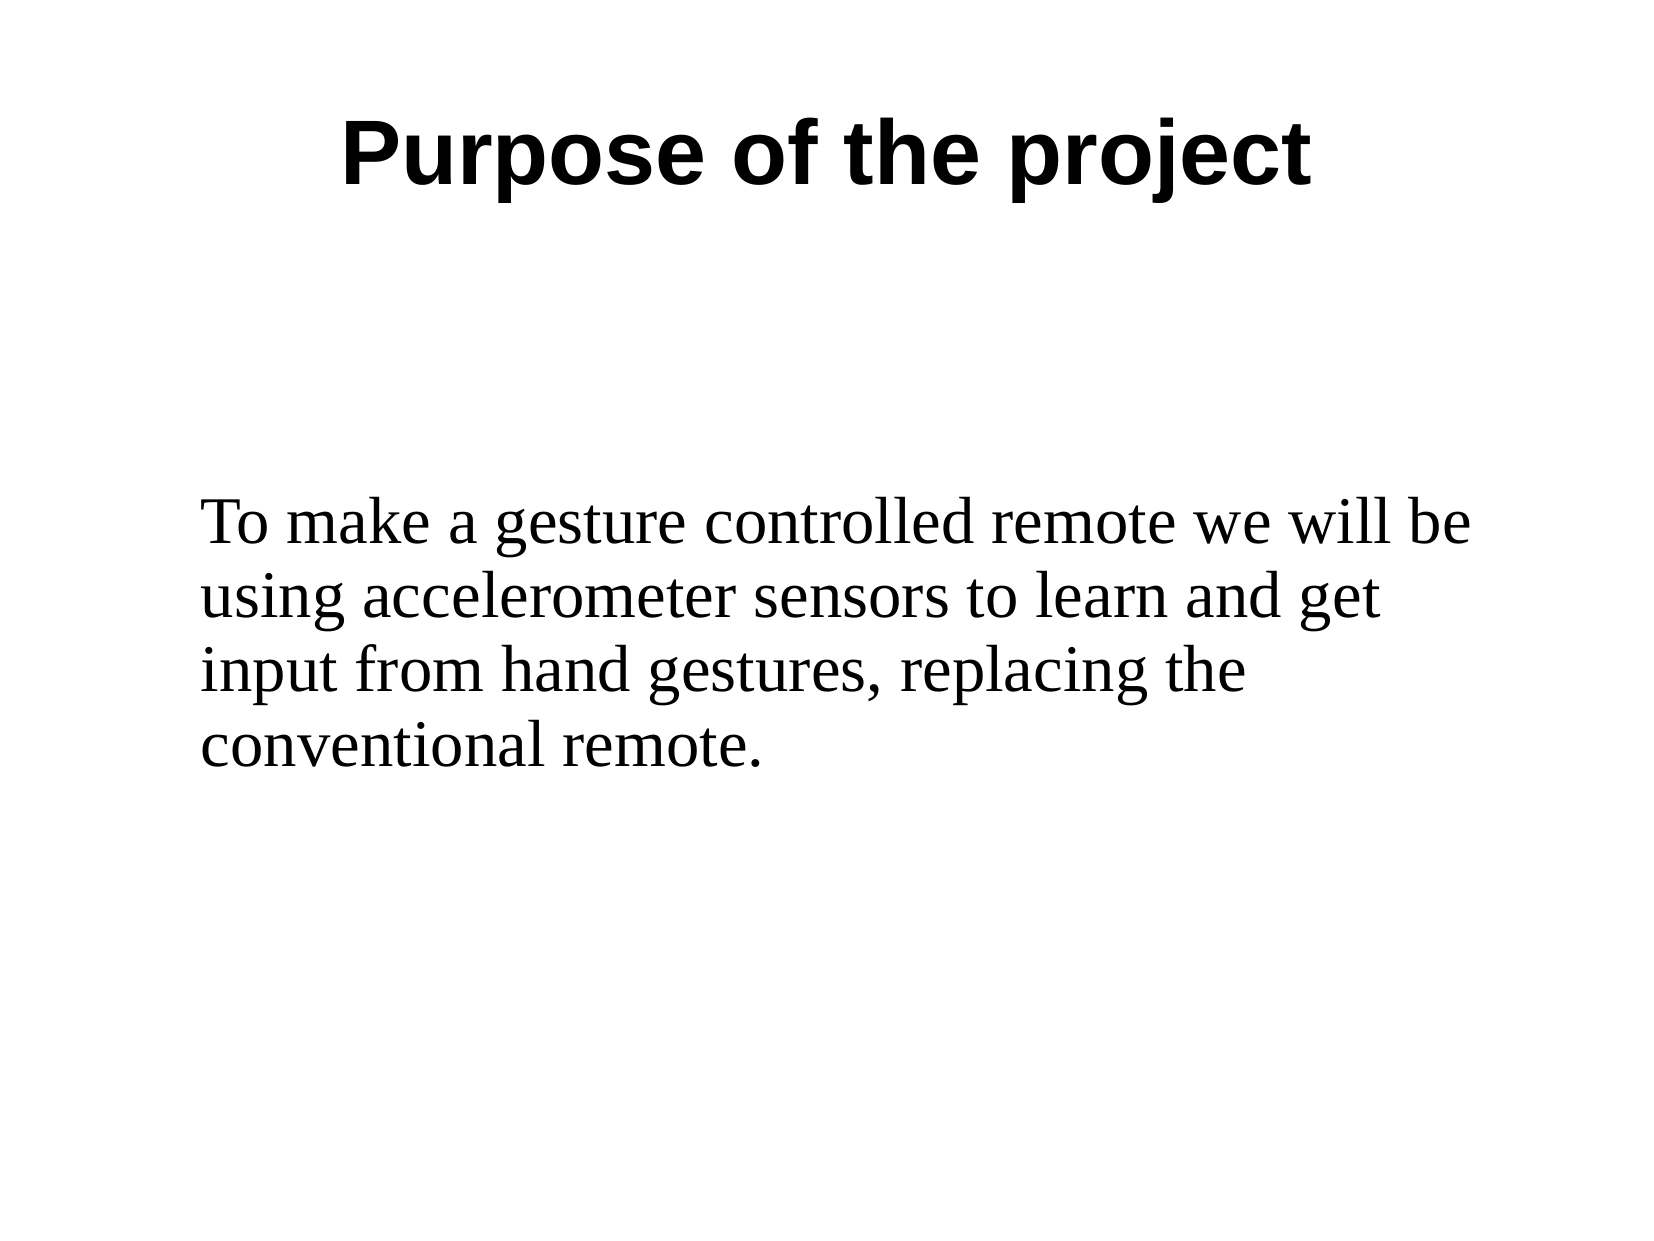

# Purpose of the project
To make a gesture controlled remote we will be using accelerometer sensors to learn and get input from hand gestures, replacing the conventional remote.